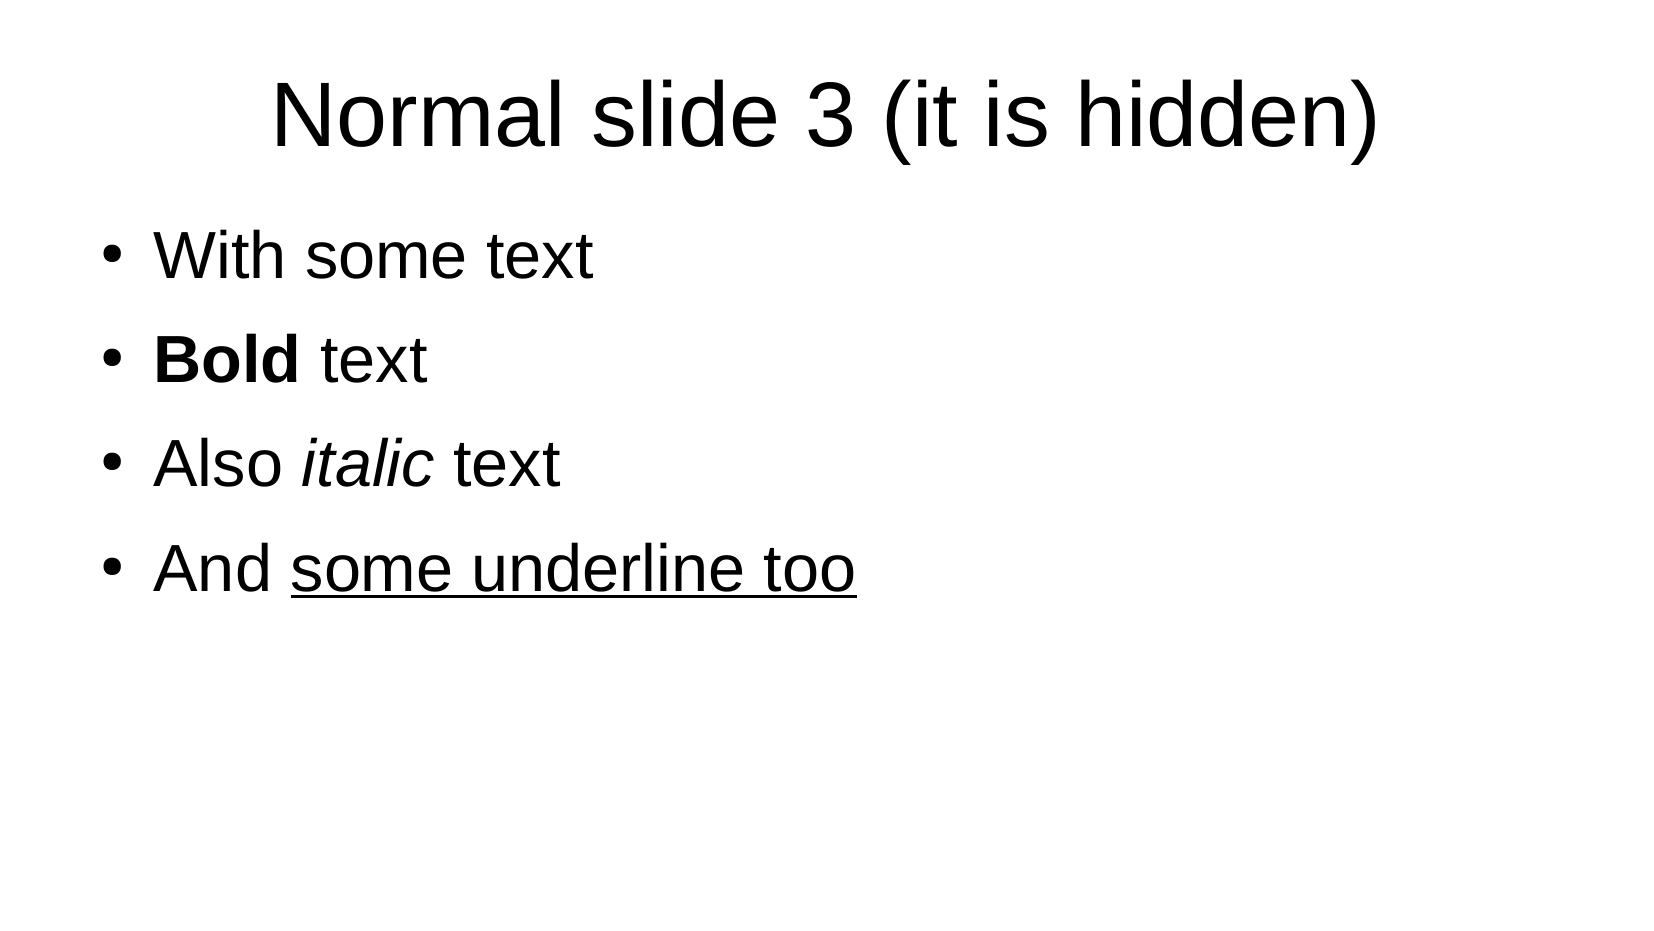

# Normal slide 3 (it is hidden)
With some text
Bold text
Also italic text
And some underline too